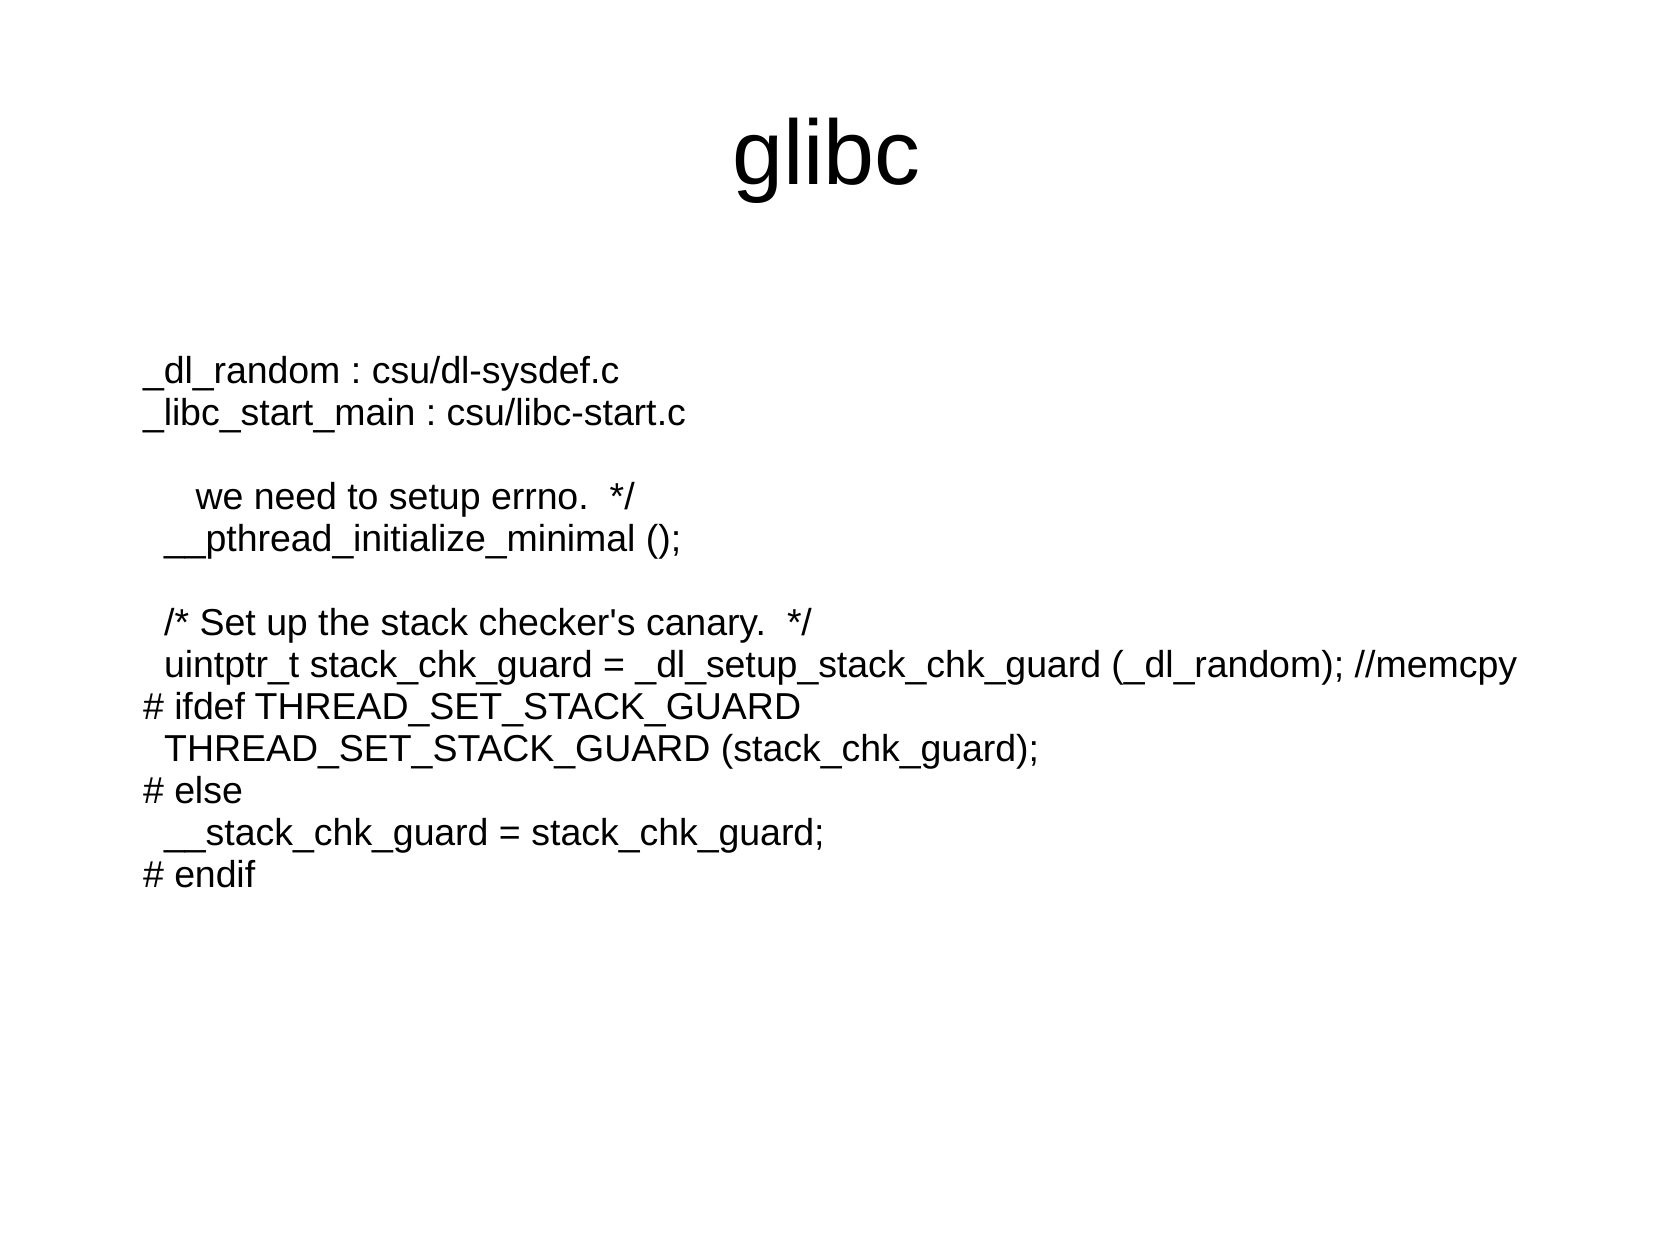

# glibc
_dl_random : csu/dl-sysdef.c
_libc_start_main : csu/libc-start.c
 we need to setup errno. */
 __pthread_initialize_minimal ();
 /* Set up the stack checker's canary. */
 uintptr_t stack_chk_guard = _dl_setup_stack_chk_guard (_dl_random); //memcpy
# ifdef THREAD_SET_STACK_GUARD
 THREAD_SET_STACK_GUARD (stack_chk_guard);
# else
 __stack_chk_guard = stack_chk_guard;
# endif